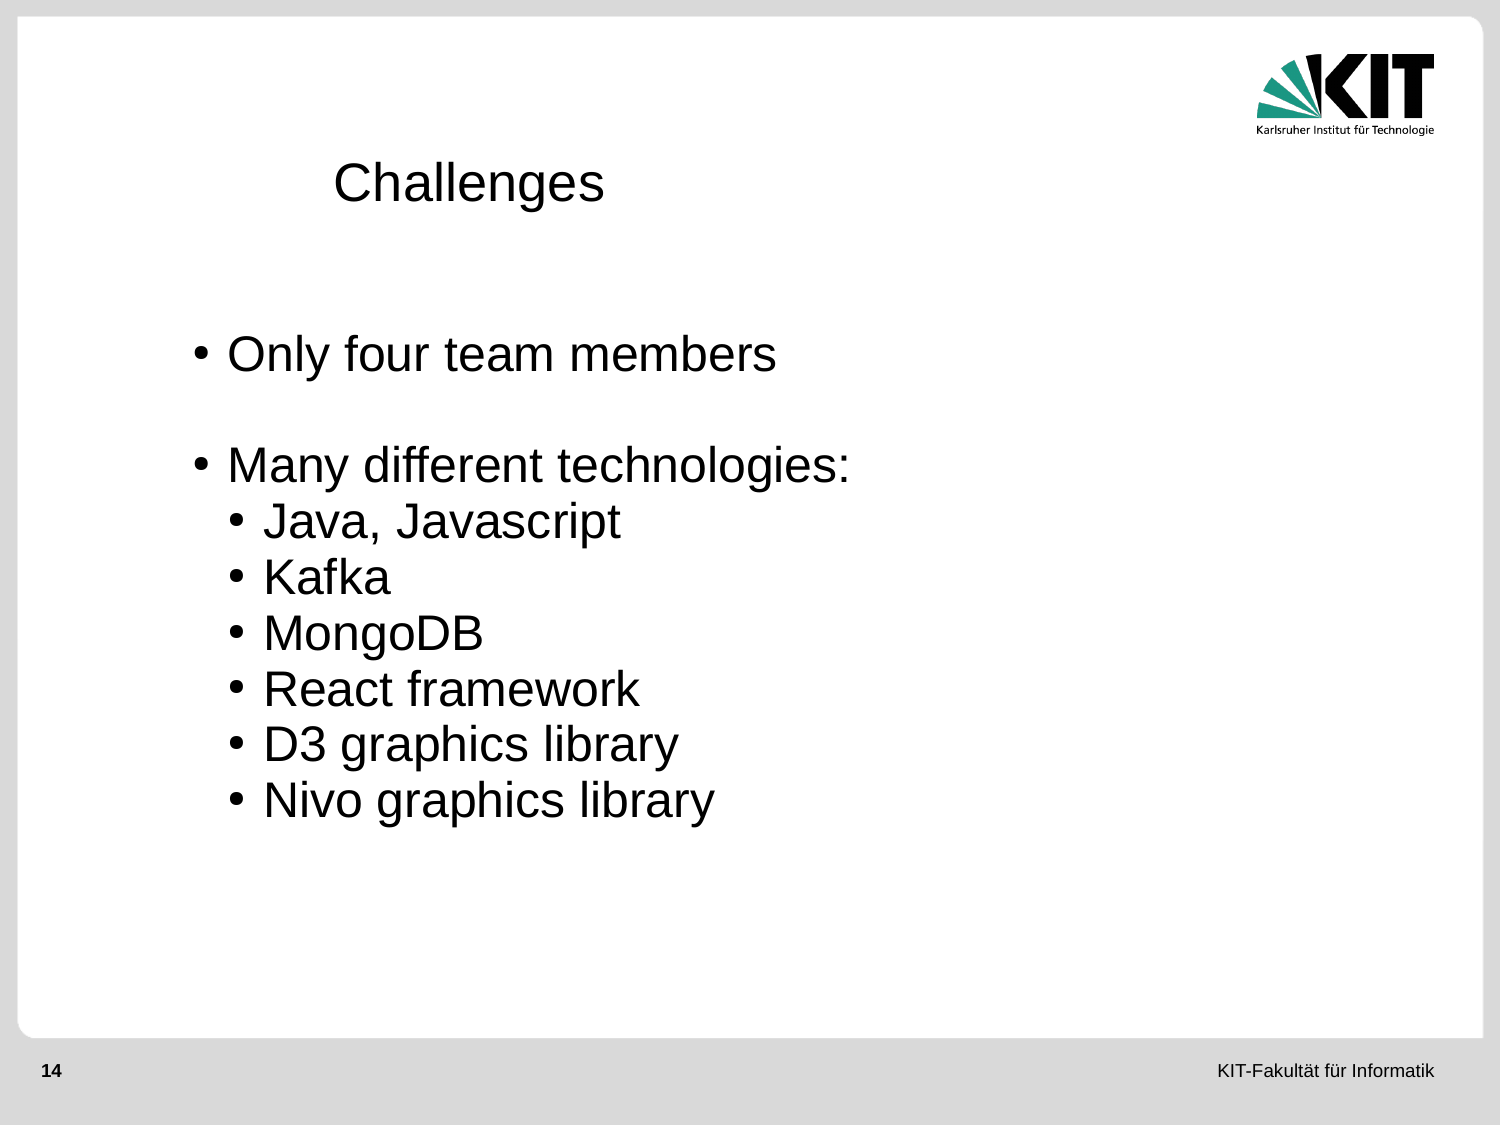

Challenges
Only four team members
Many different technologies:
Java, Javascript
Kafka
MongoDB
React framework
D3 graphics library
Nivo graphics library